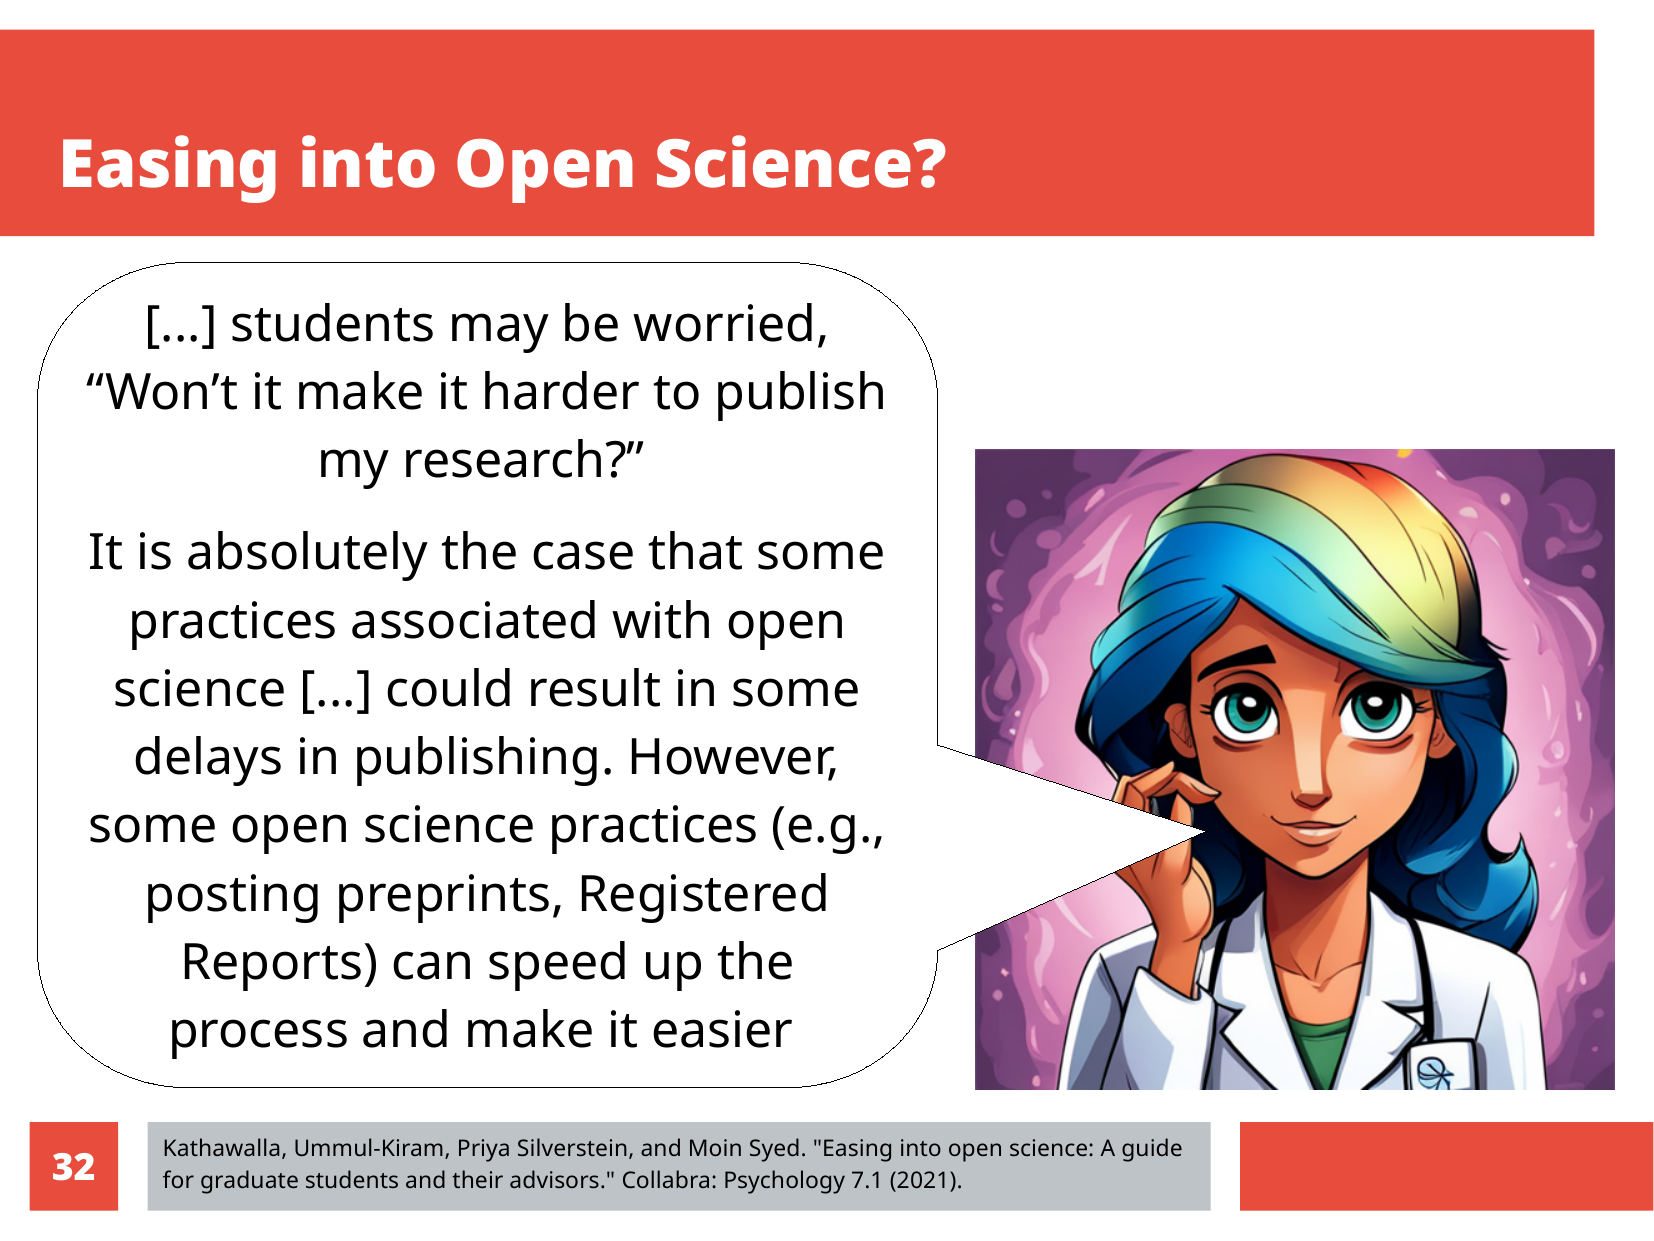

# Easing into Open Science?
[...] students may be worried, “Won’t it make it harder to publish my research?”
It is absolutely the case that some practices associated with open science [...] could result in some delays in publishing. However, some open science practices (e.g., posting preprints, Registered Reports) can speed up the process and make it easier
32
Kathawalla, Ummul-Kiram, Priya Silverstein, and Moin Syed. "Easing into open science: A guide for graduate students and their advisors." Collabra: Psychology 7.1 (2021).